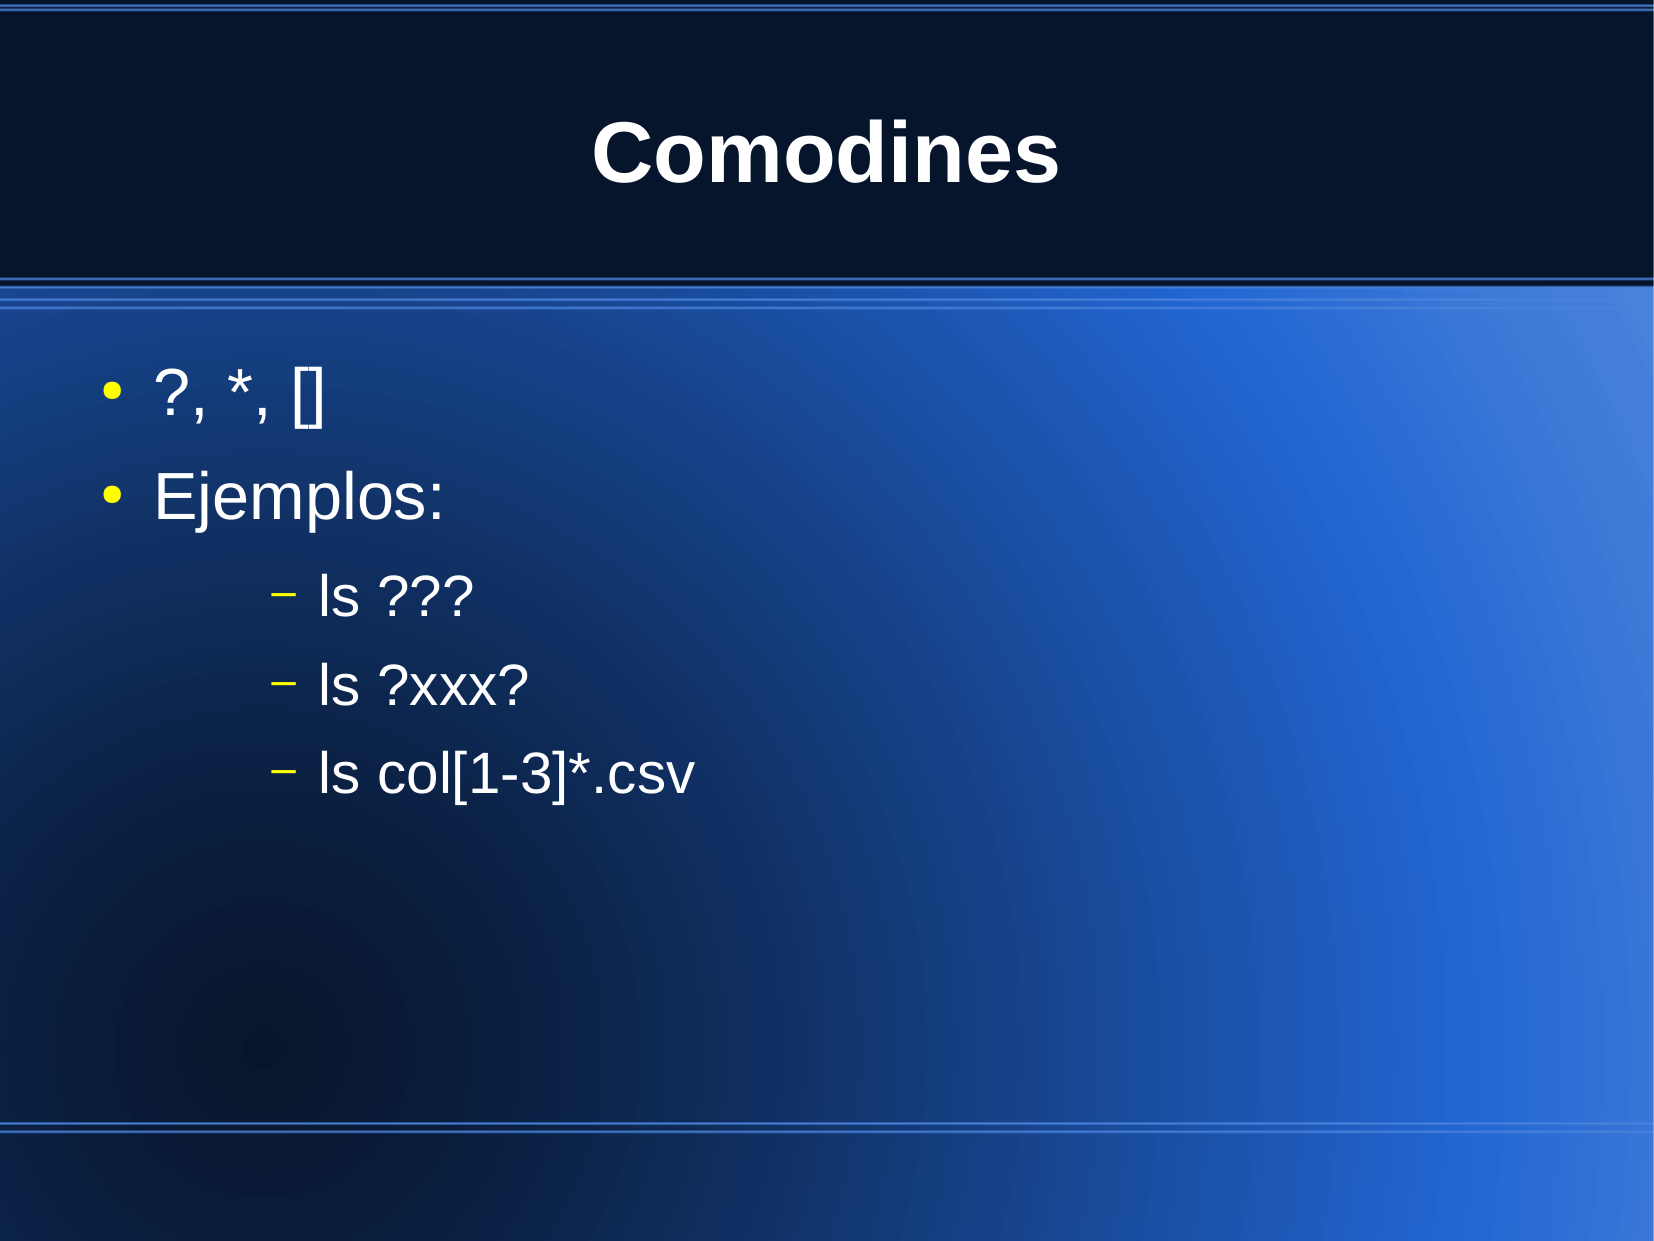

# Comodines
?, *, []
Ejemplos:
ls ???
ls ?xxx?
ls col[1-3]*.csv